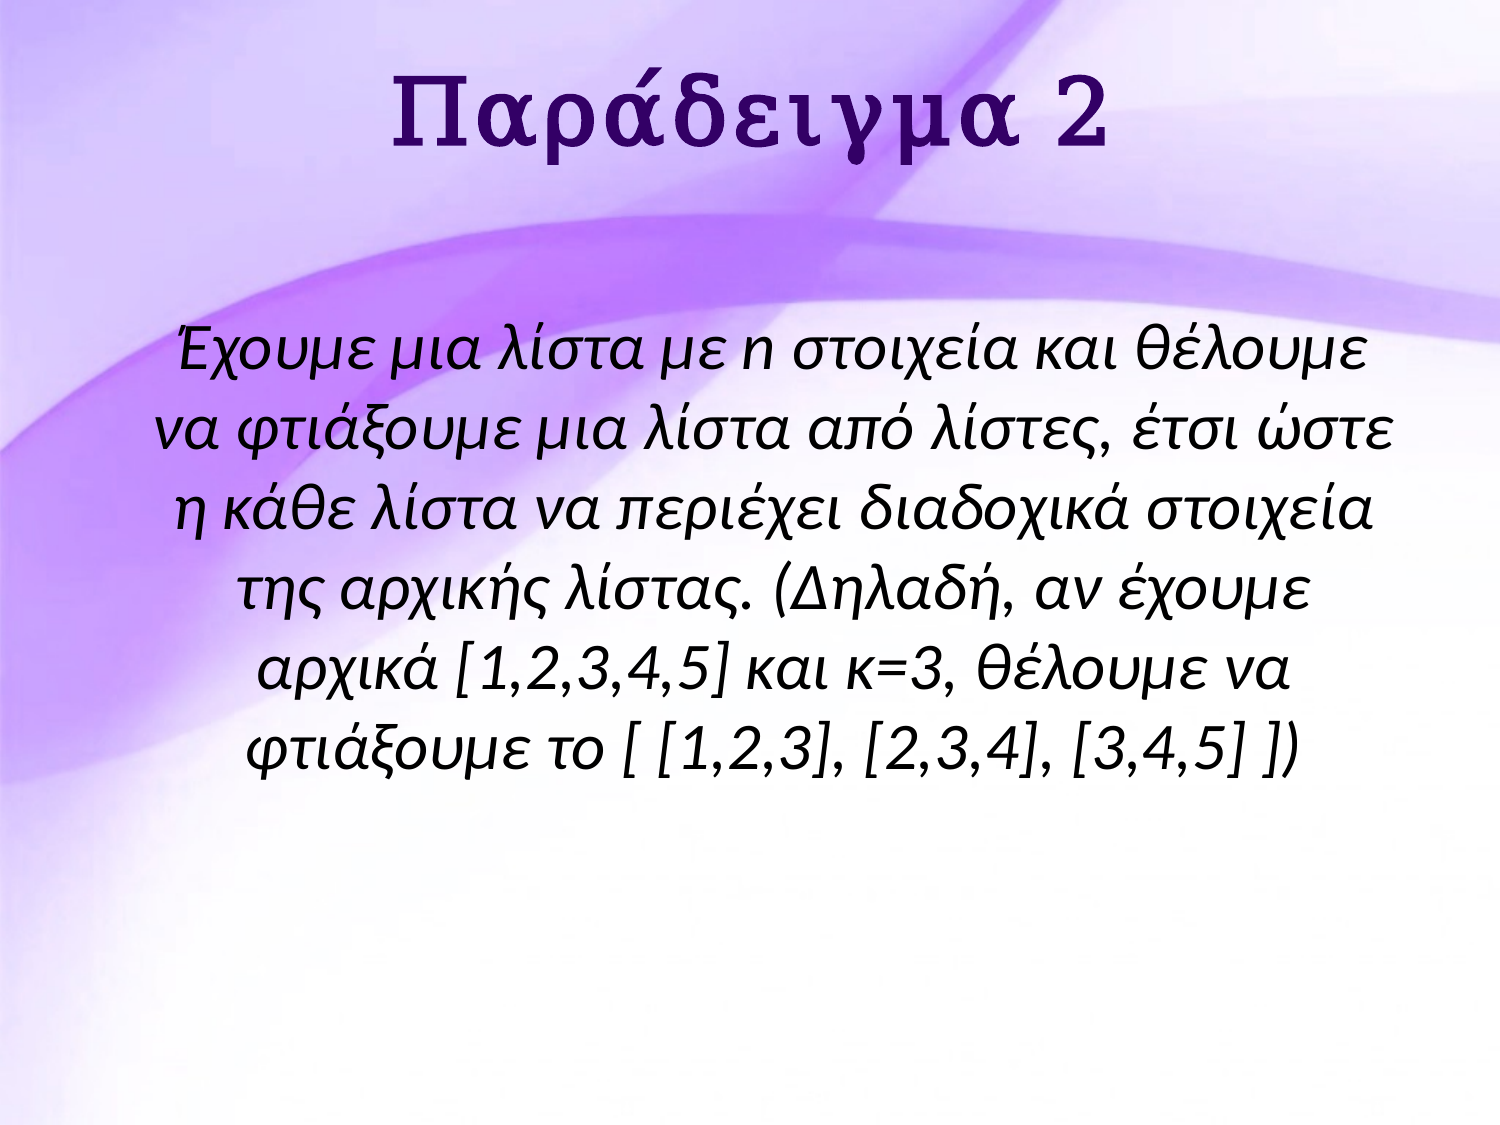

# Παράδειγμα 2
Έχουμε μια λίστα με n στοιχεία και θέλουμε να φτιάξουμε μια λίστα από λίστες, έτσι ώστε η κάθε λίστα να περιέχει διαδοχικά στοιχεία της αρχικής λίστας. (Δηλαδή, αν έχουμε αρχικά [1,2,3,4,5] και κ=3, θέλουμε να φτιάξουμε το [ [1,2,3], [2,3,4], [3,4,5] ])